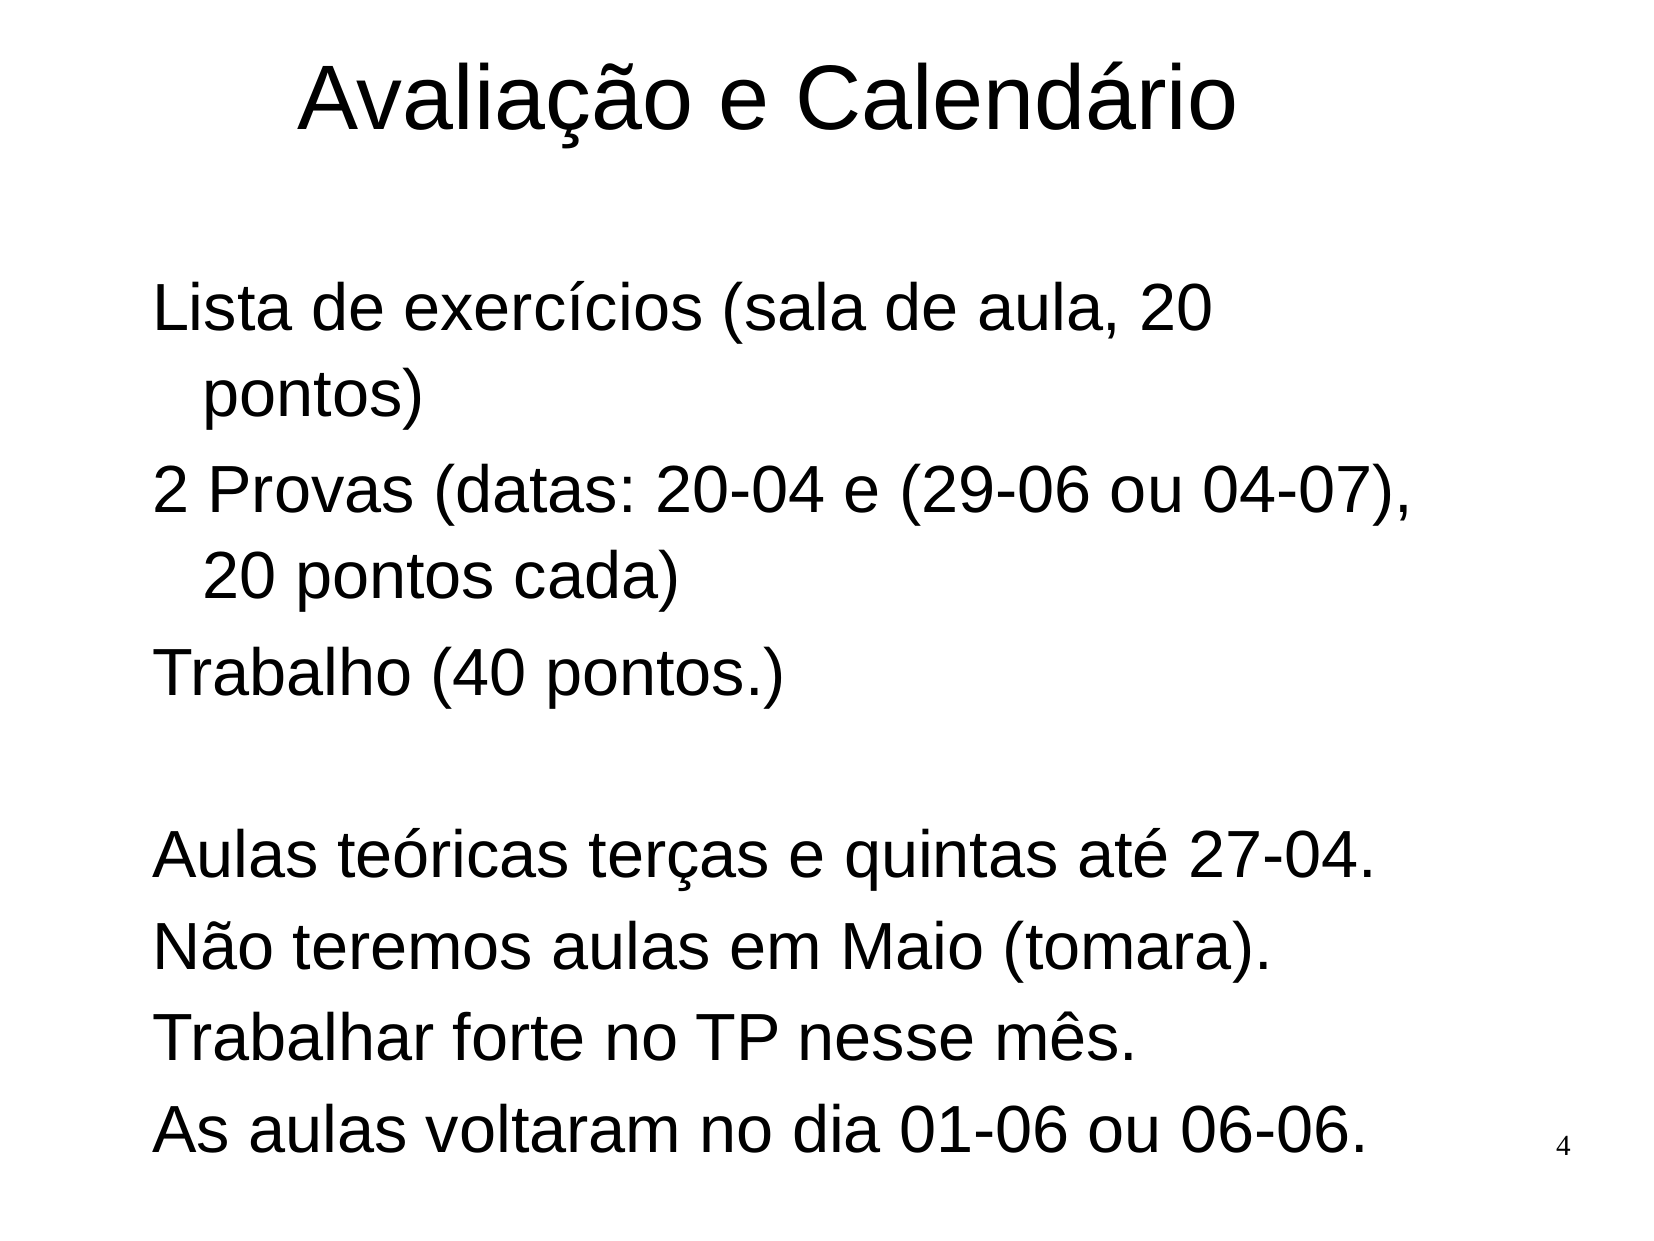

# Avaliação e Calendário
Lista de exercícios (sala de aula, 20 pontos)‏
2 Provas (datas: 20-04 e (29-06 ou 04-07), 20 pontos cada)‏
Trabalho (40 pontos.)
Aulas teóricas terças e quintas até 27-04.
Não teremos aulas em Maio (tomara).
Trabalhar forte no TP nesse mês.
As aulas voltaram no dia 01-06 ou 06-06.
4